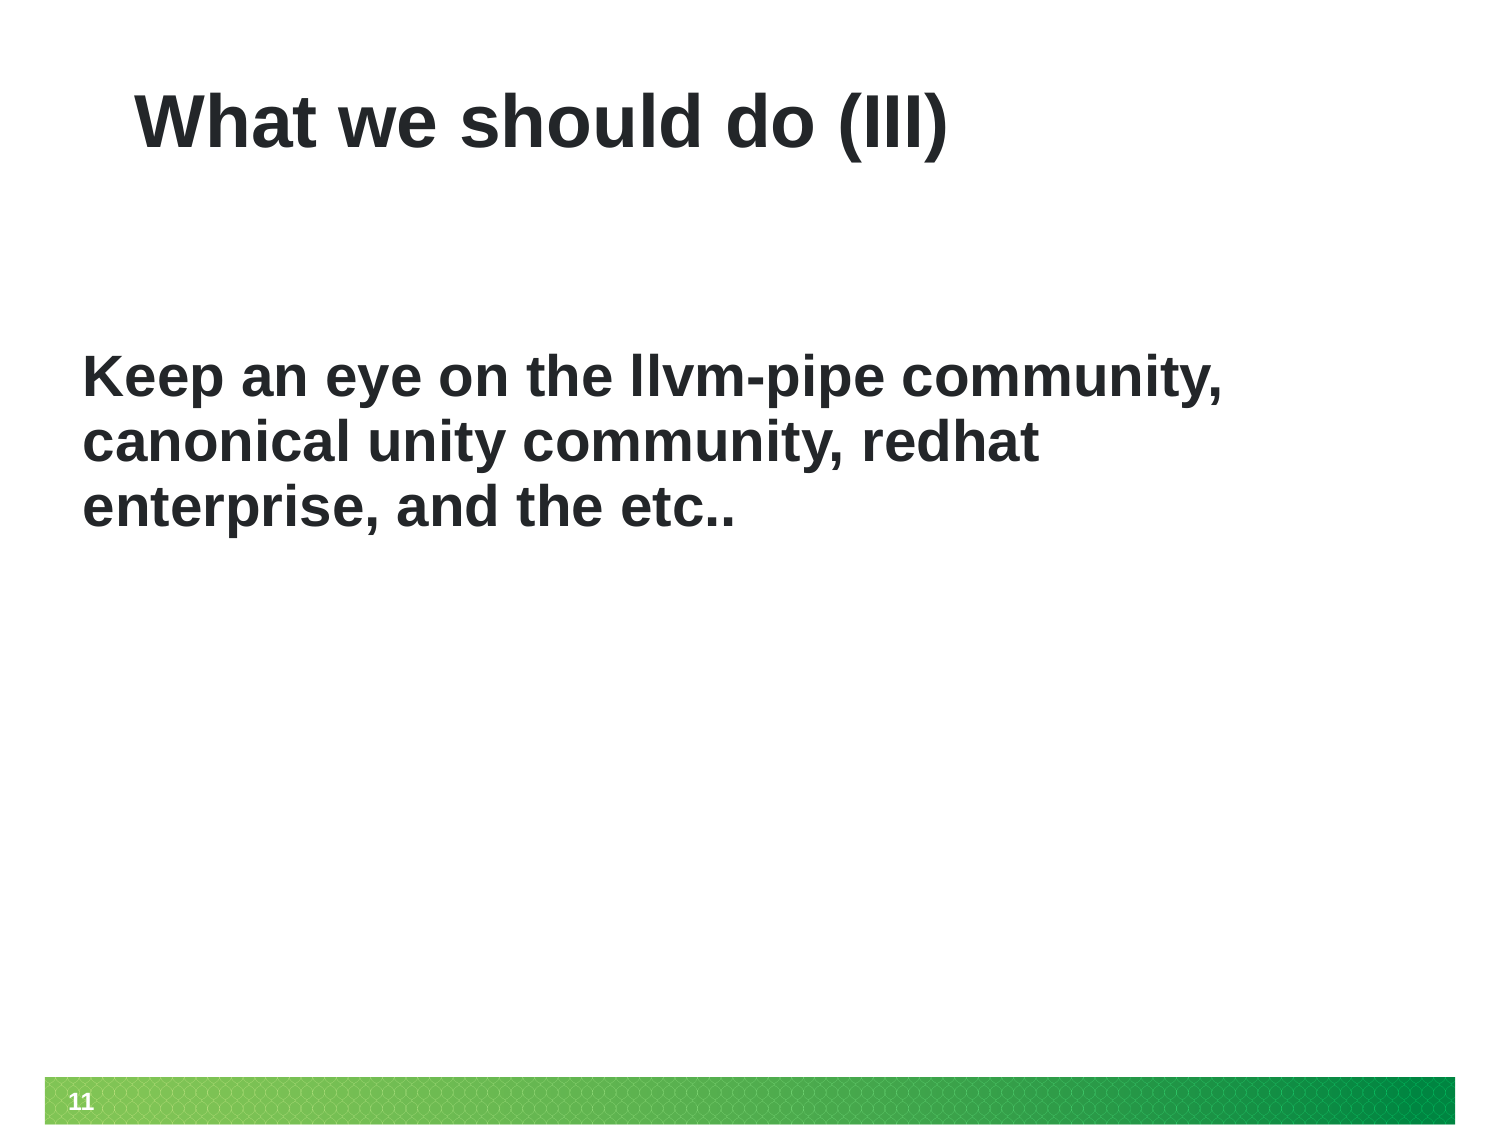

# What we should do (III)
Keep an eye on the llvm-pipe community, canonical unity community, redhat enterprise, and the etc..